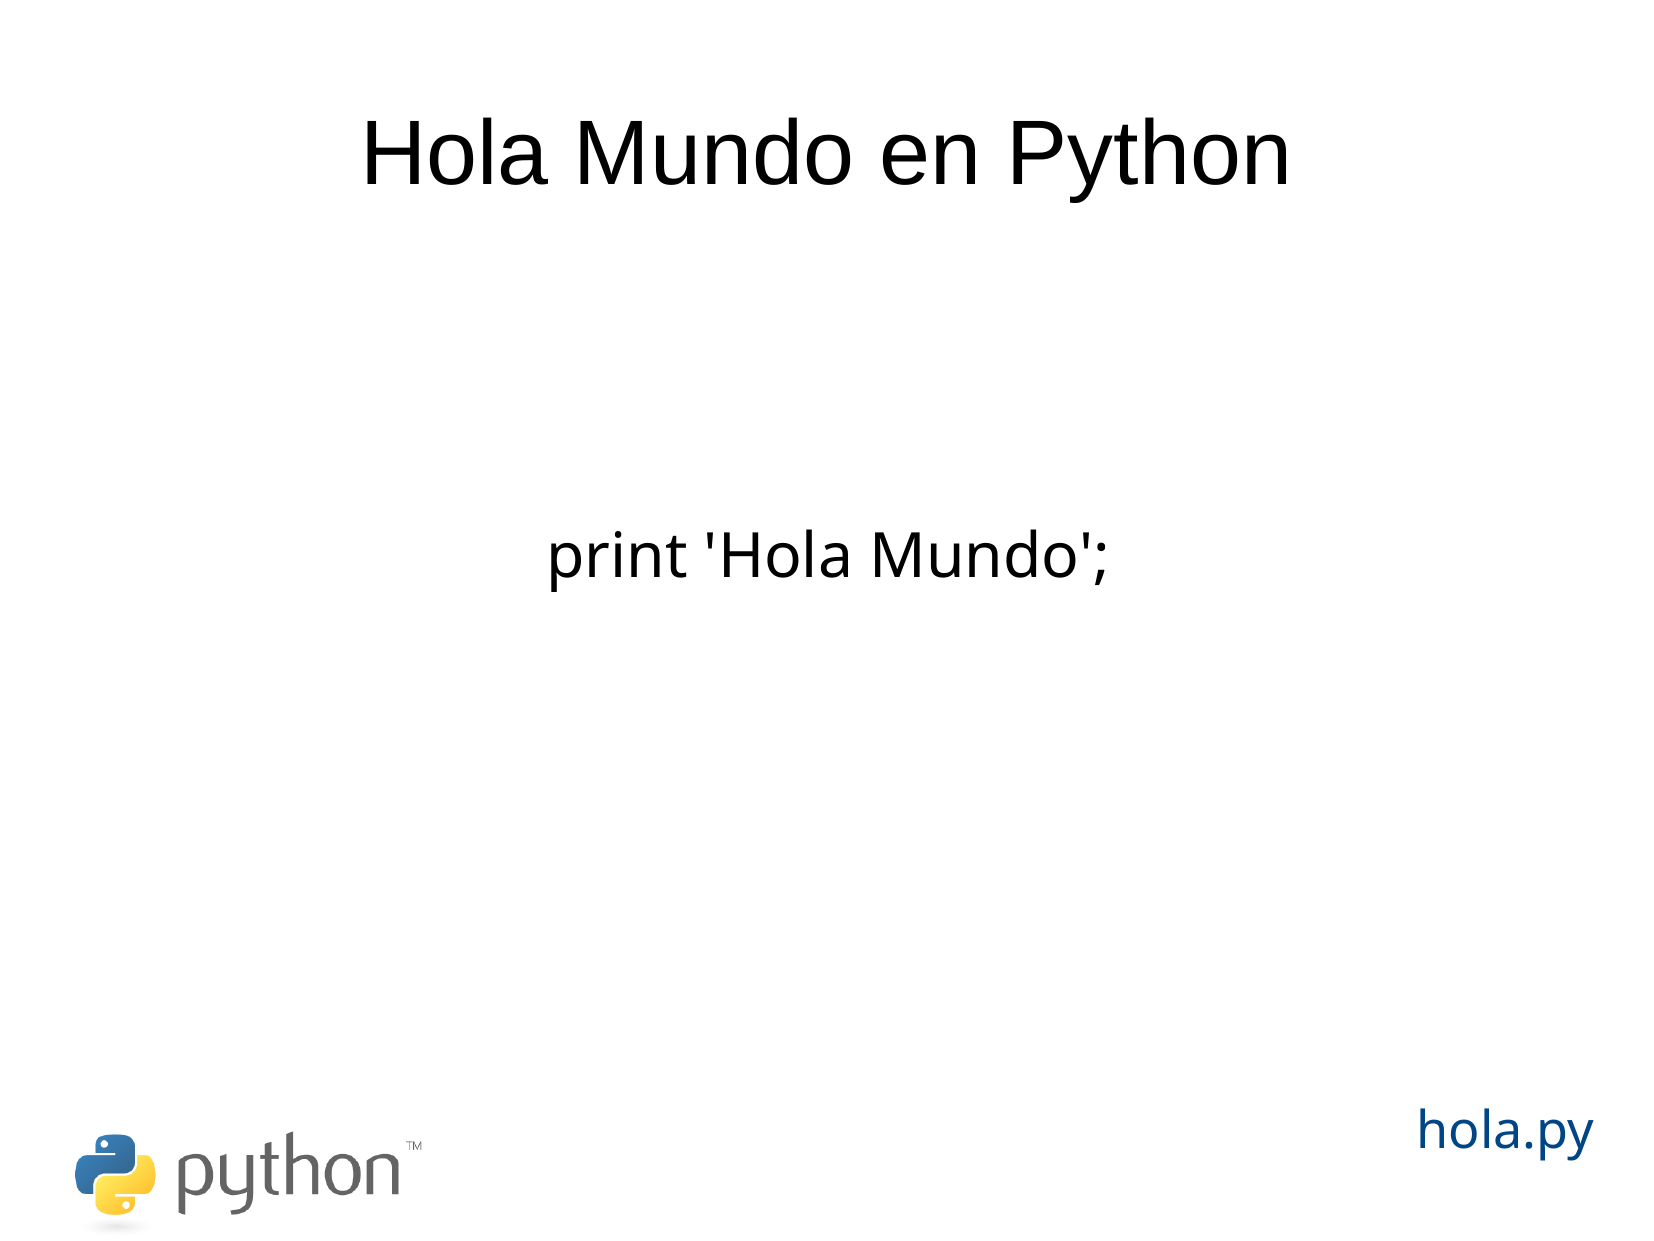

# Hola Mundo en Python
print 'Hola Mundo';
hola.py